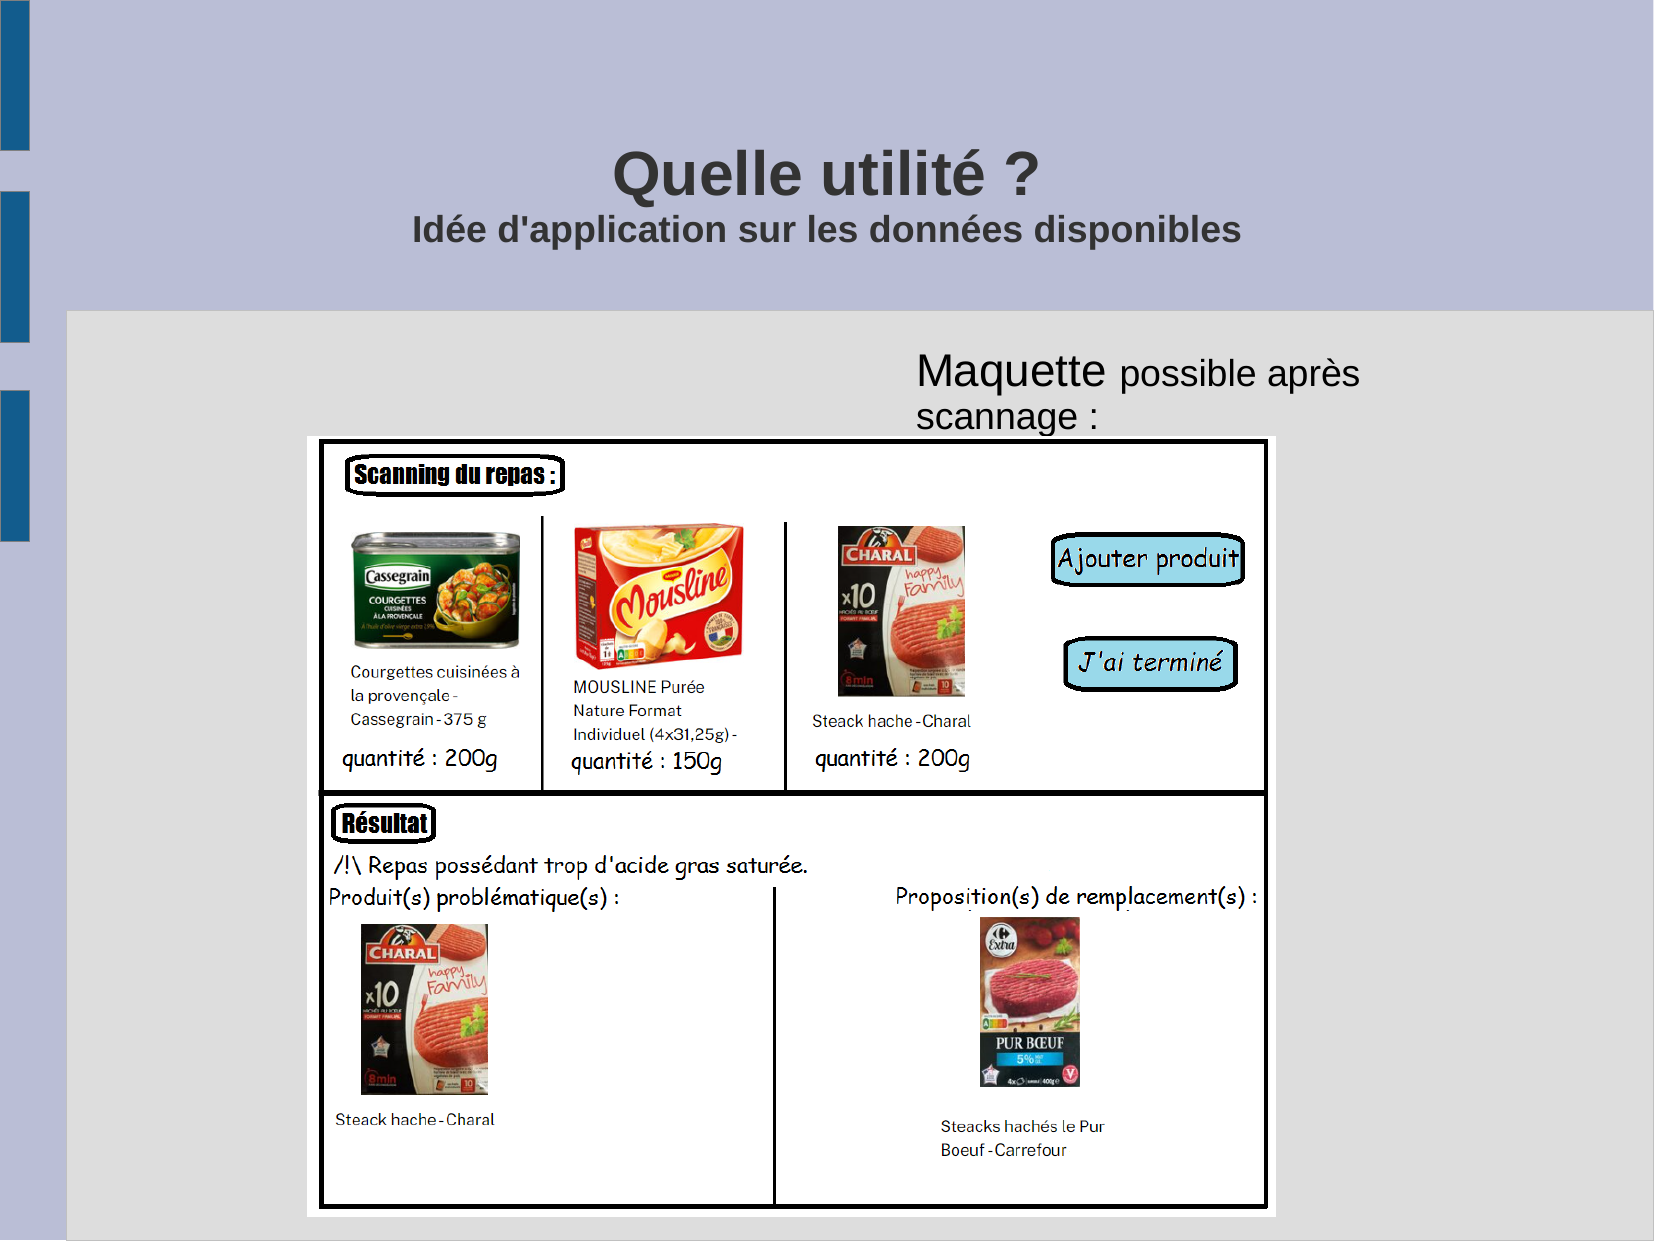

# Quelle utilité ? Idée d'application sur les données disponibles
Maquette possible après scannage :